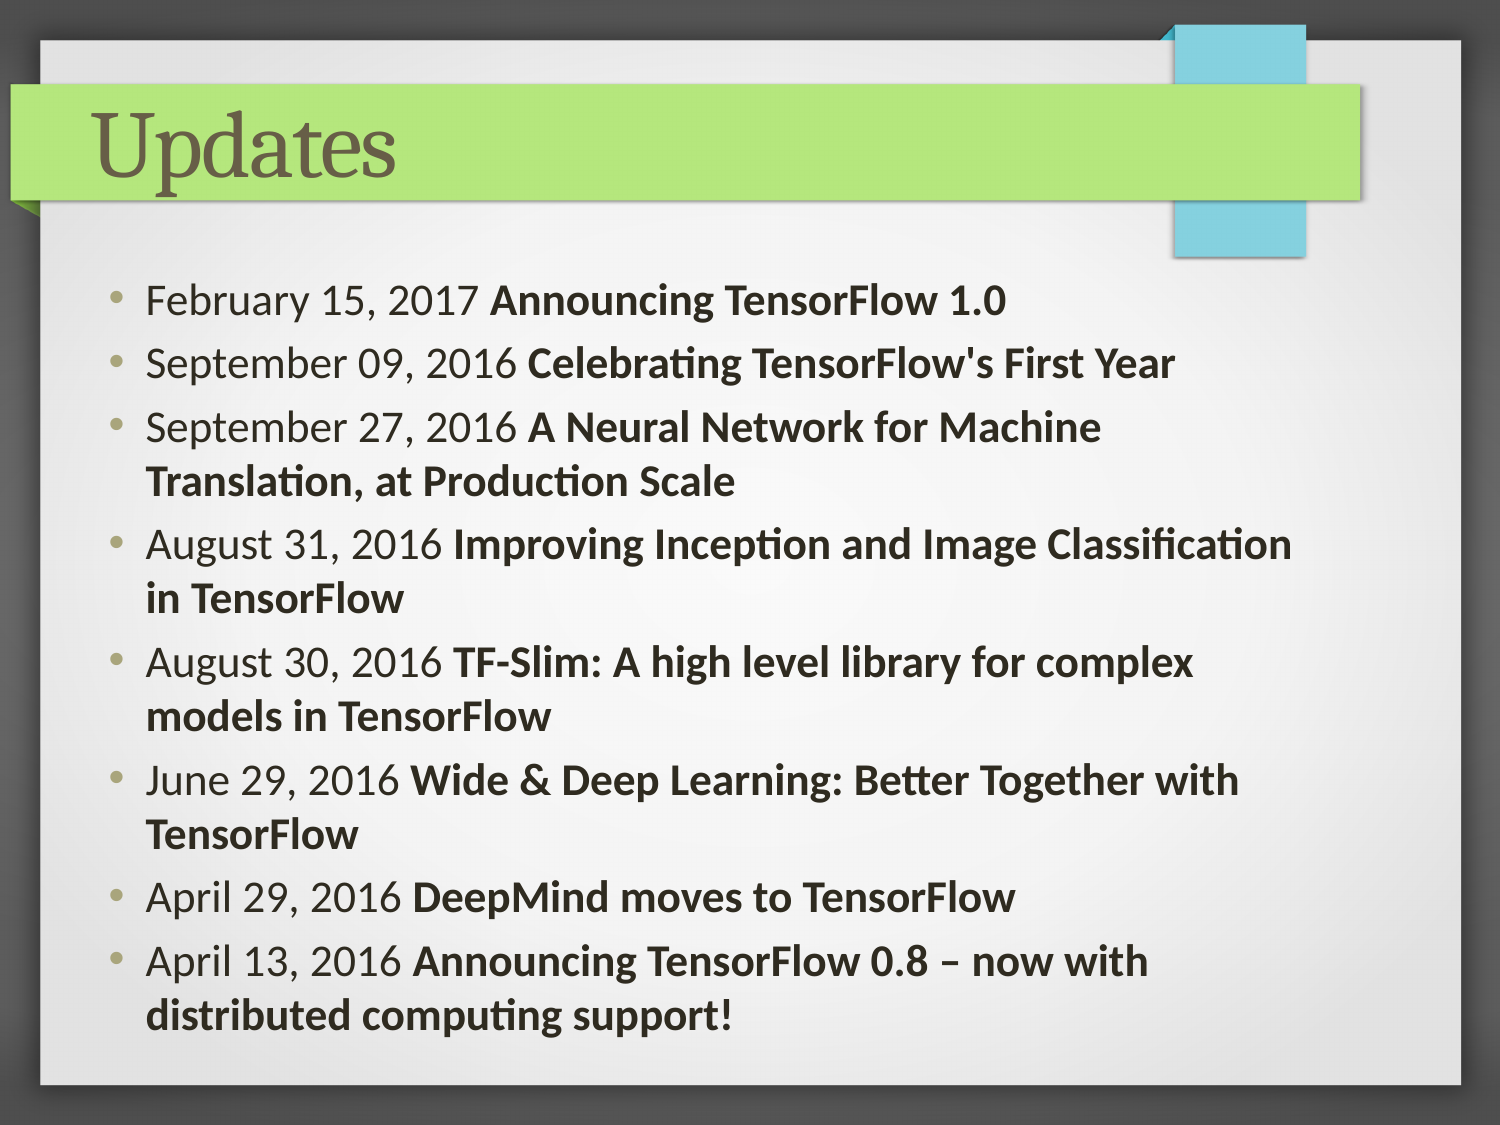

# Updates
February 15, 2017 Announcing TensorFlow 1.0
September 09, 2016 Celebrating TensorFlow's First Year
September 27, 2016 A Neural Network for Machine Translation, at Production Scale
August 31, 2016 Improving Inception and Image Classification in TensorFlow
August 30, 2016 TF-Slim: A high level library for complex models in TensorFlow
June 29, 2016 Wide & Deep Learning: Better Together with TensorFlow
April 29, 2016 DeepMind moves to TensorFlow
April 13, 2016 Announcing TensorFlow 0.8 – now with distributed computing support!